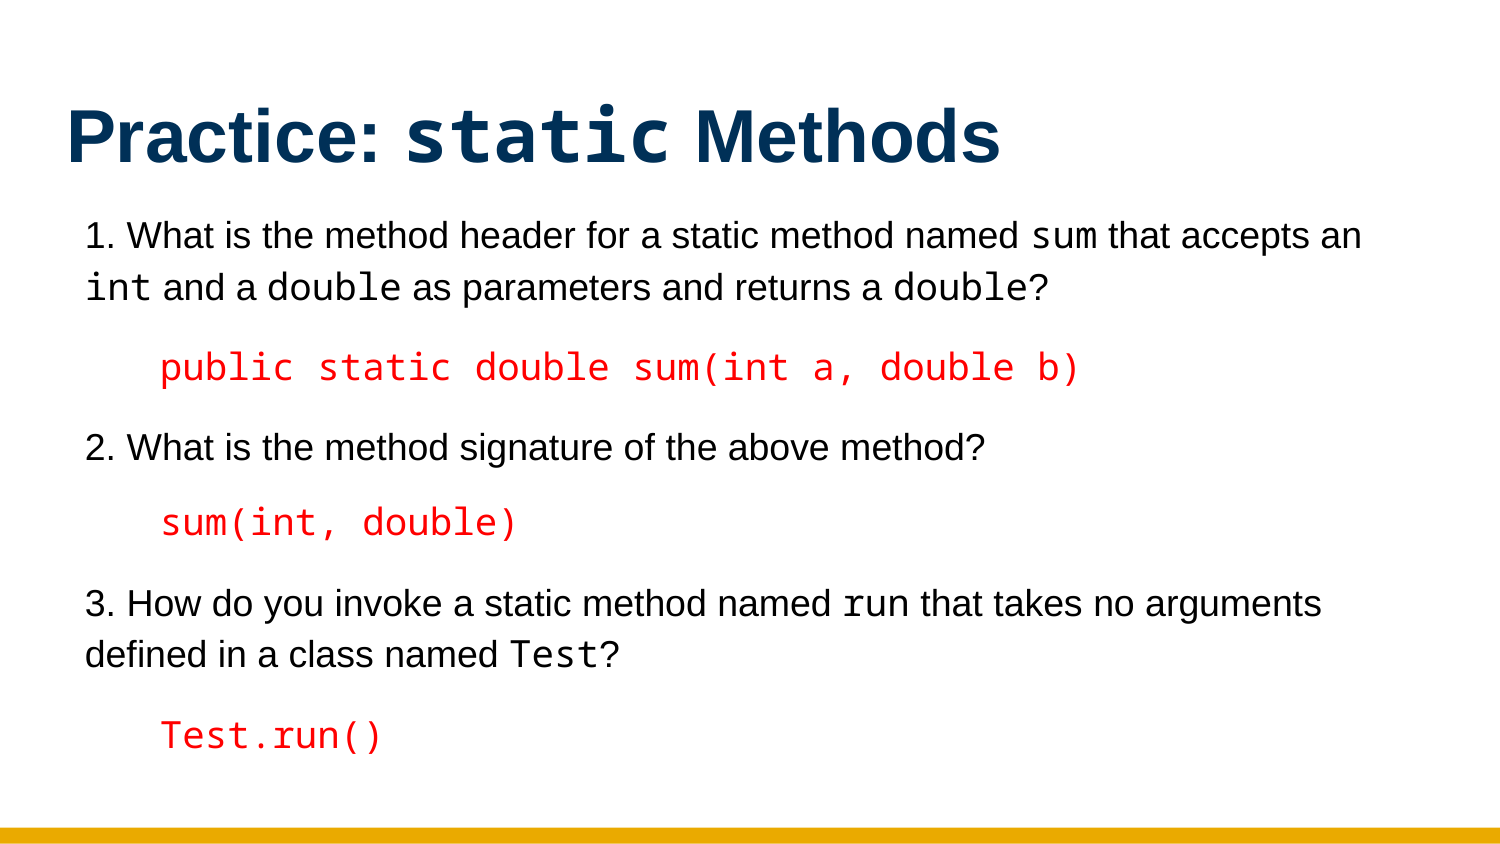

Practice: static Methods
# 1. What is the method header for a static method named sum that accepts an int and a double as parameters and returns a double?
	public static double sum(int a, double b)
2. What is the method signature of the above method?
	sum(int, double)
3. How do you invoke a static method named run that takes no arguments defined in a class named Test?
	Test.run()